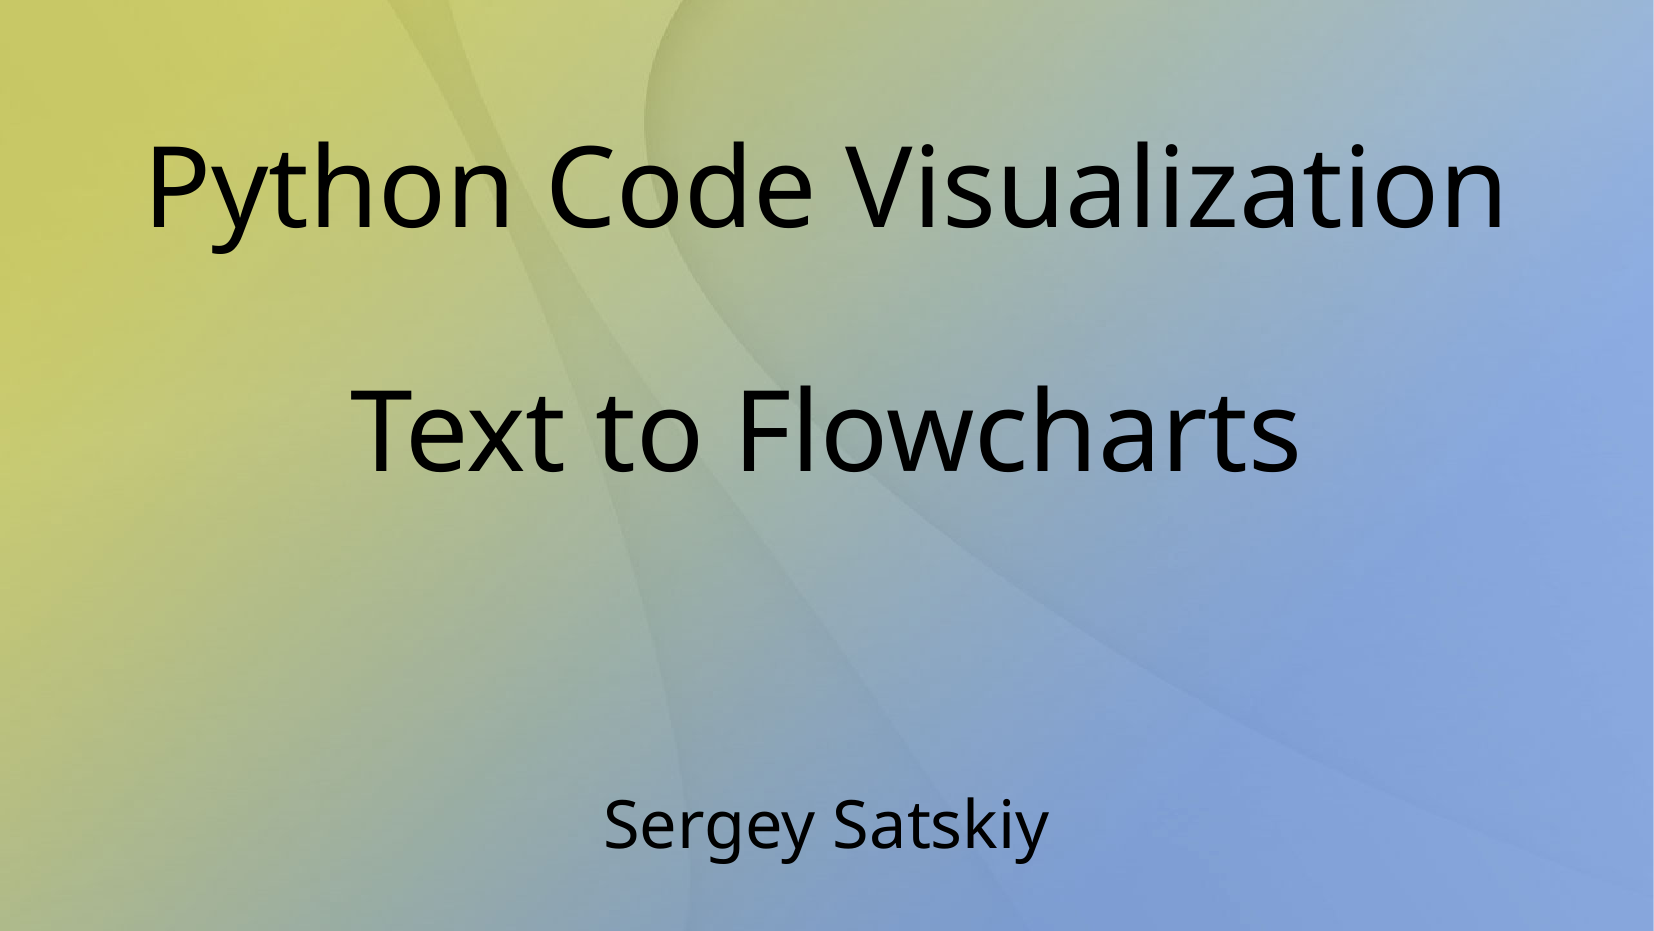

# Python Code Visualization
Text to Flowcharts
Sergey Satskiy